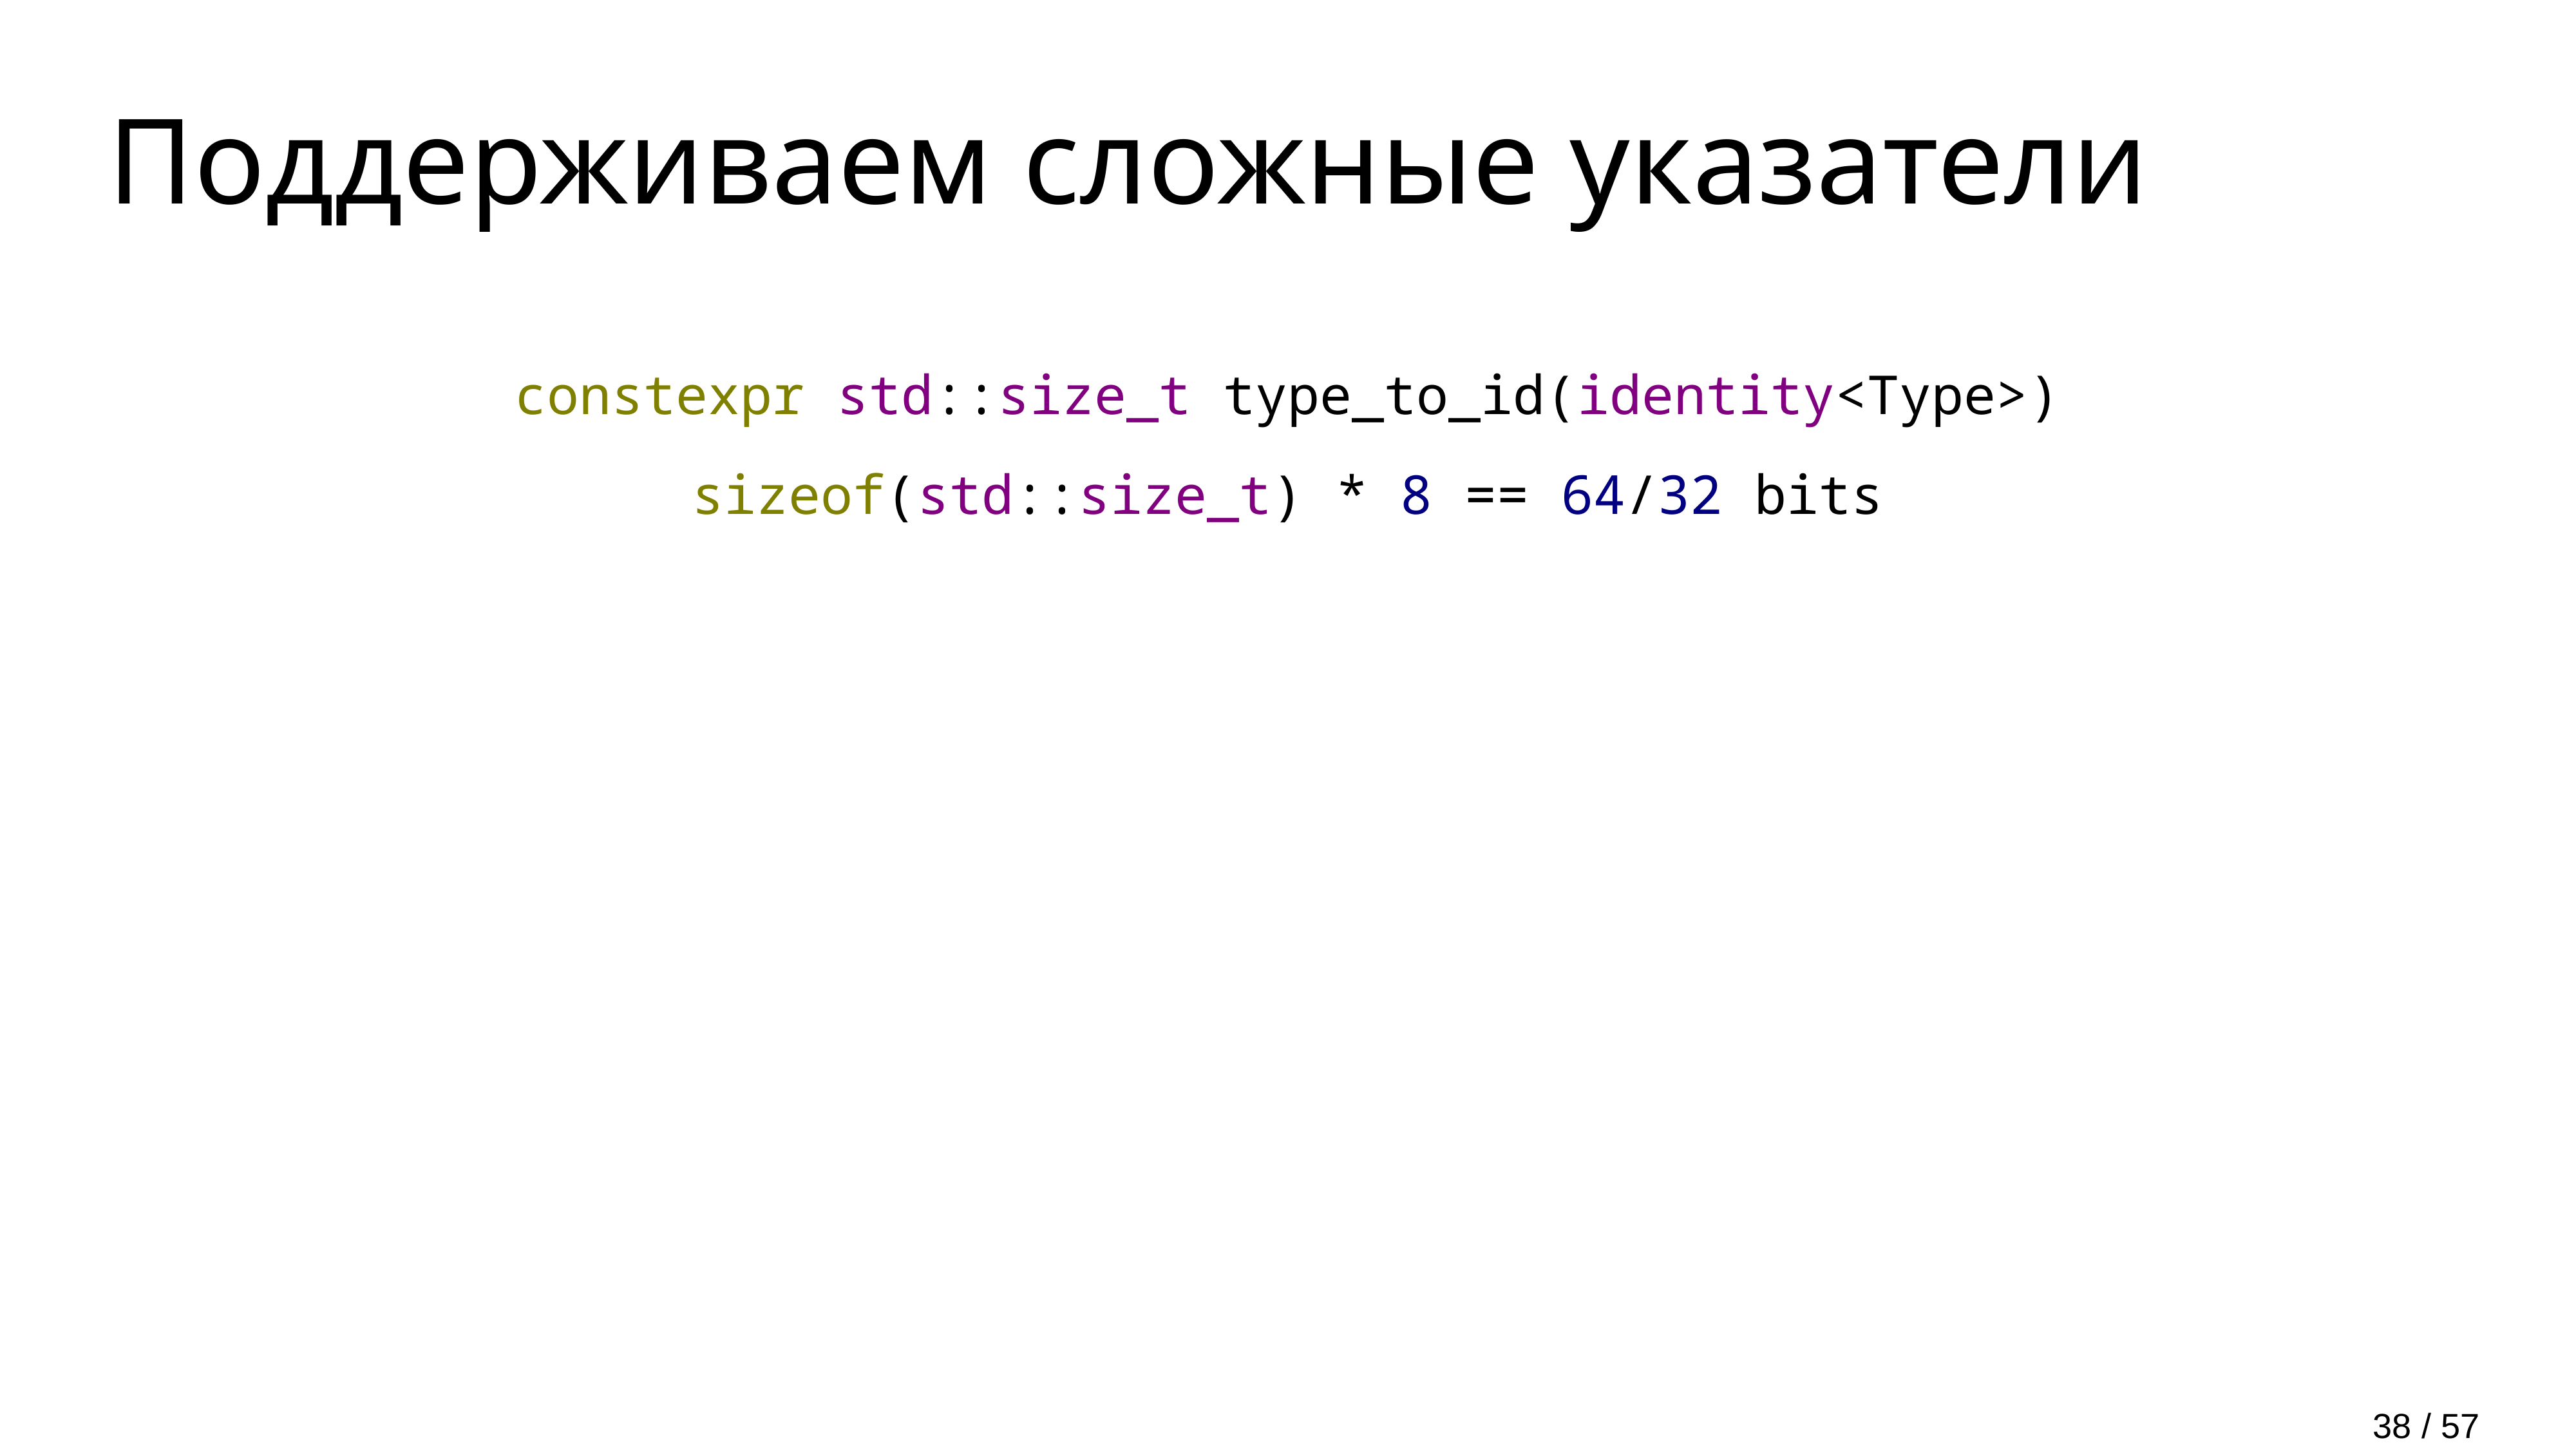

# Поддерживаем сложные указатели
constexpr std::size_t type_to_id(identity<Type>)
sizeof(std::size_t) * 8 == 64/32 bits